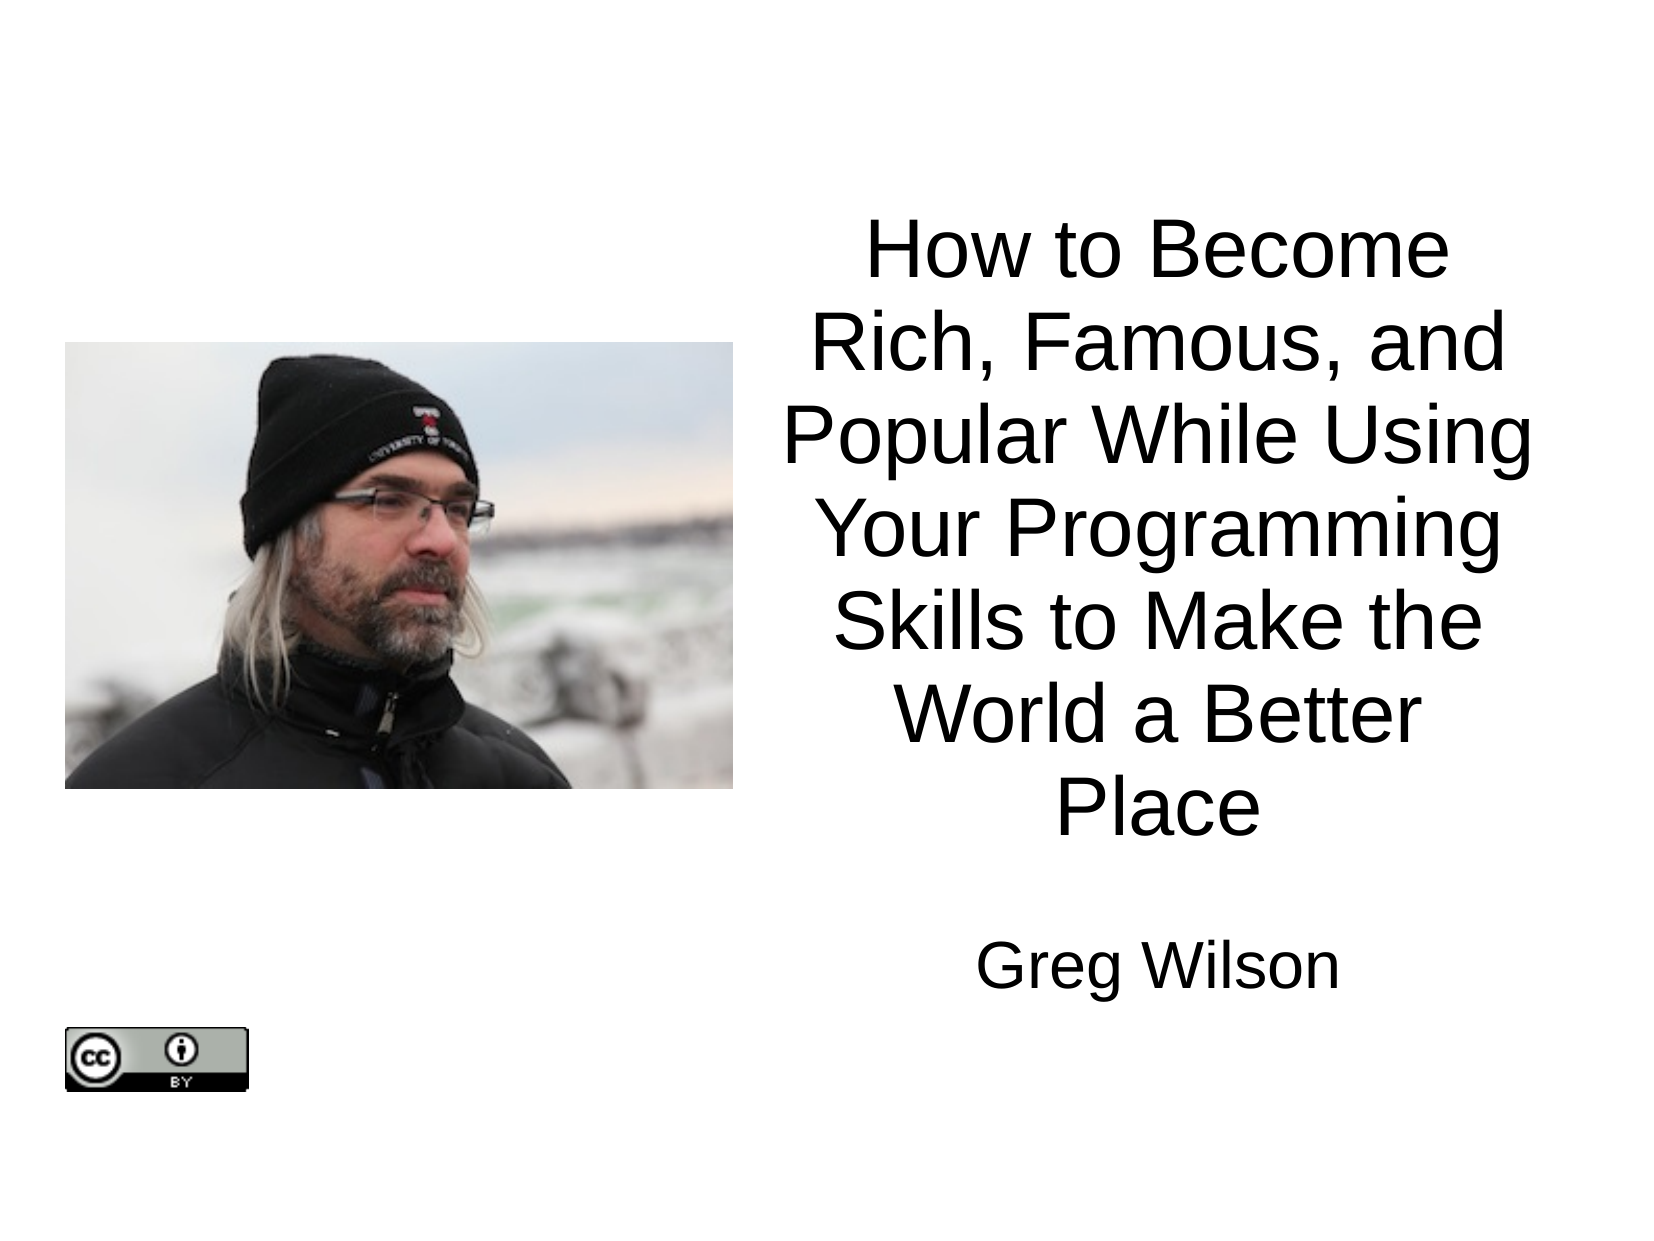

# How to Become Rich, Famous, and Popular While Using Your Programming Skills to Make the World a Better Place
Greg Wilson